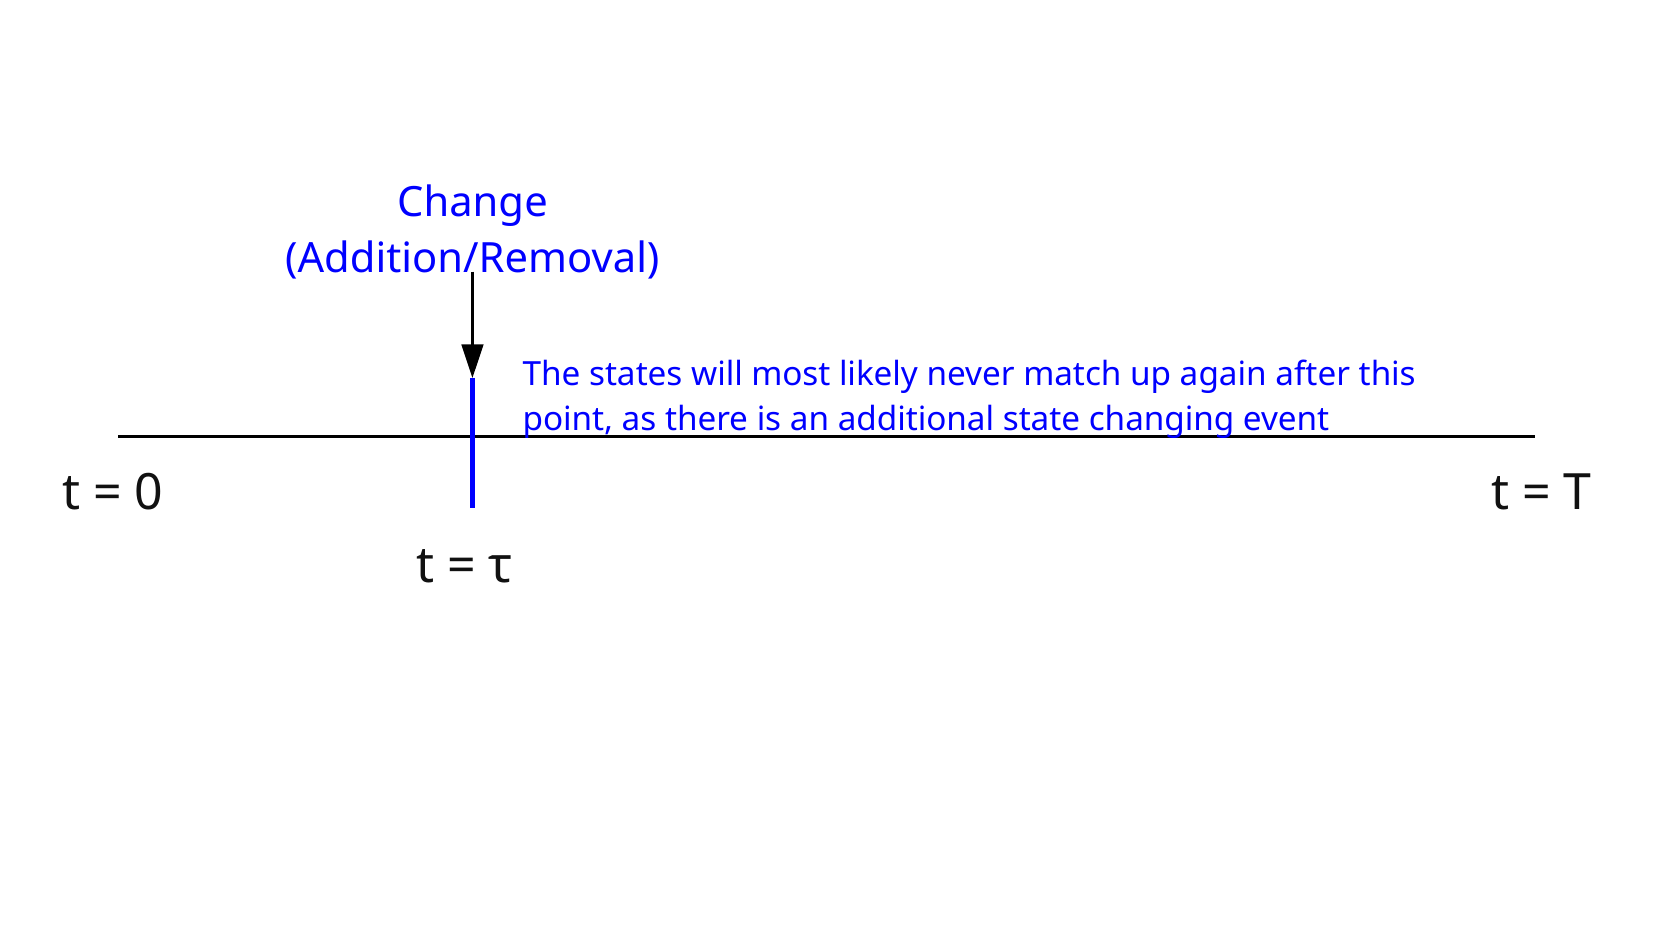

Change (Addition/Removal)
The states will most likely never match up again after this point, as there is an additional state changing event
t = 0
t = T
t = τ